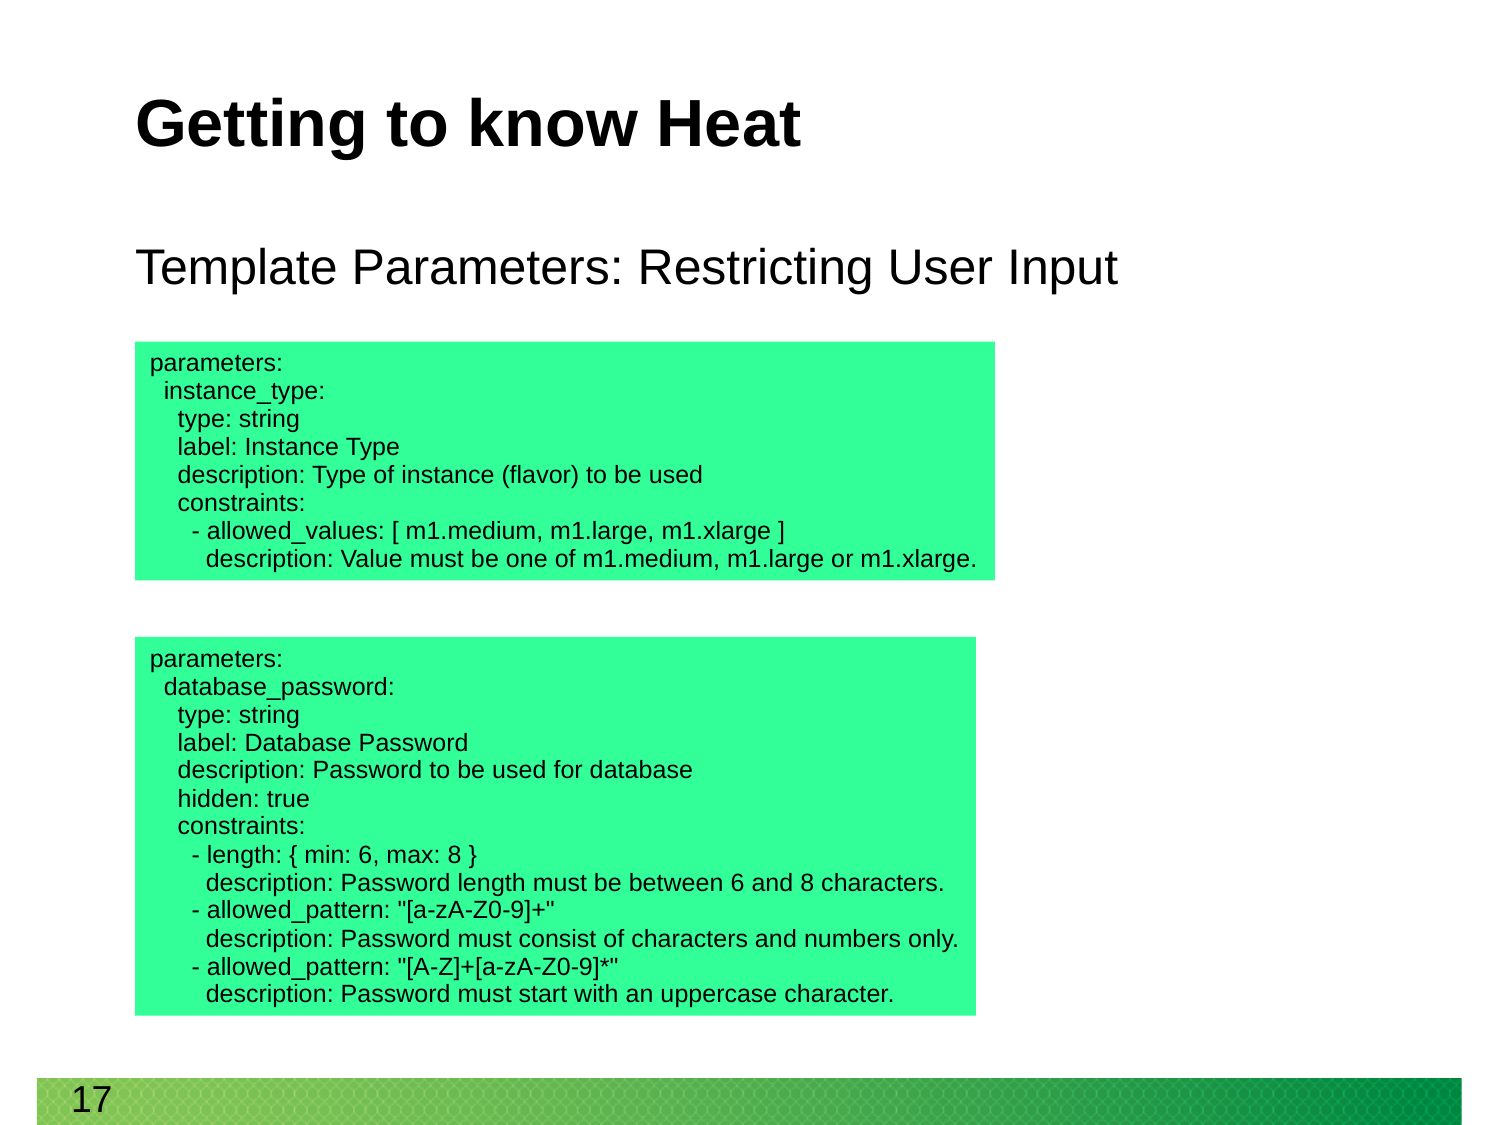

# Getting to know Heat
Template Parameters: Restricting User Input
parameters:
 instance_type:
 type: string
 label: Instance Type
 description: Type of instance (flavor) to be used
 constraints:
 - allowed_values: [ m1.medium, m1.large, m1.xlarge ]
 description: Value must be one of m1.medium, m1.large or m1.xlarge.
parameters:
 database_password:
 type: string
 label: Database Password
 description: Password to be used for database
 hidden: true
 constraints:
 - length: { min: 6, max: 8 }
 description: Password length must be between 6 and 8 characters.
 - allowed_pattern: "[a-zA-Z0-9]+"
 description: Password must consist of characters and numbers only.
 - allowed_pattern: "[A-Z]+[a-zA-Z0-9]*"
 description: Password must start with an uppercase character.